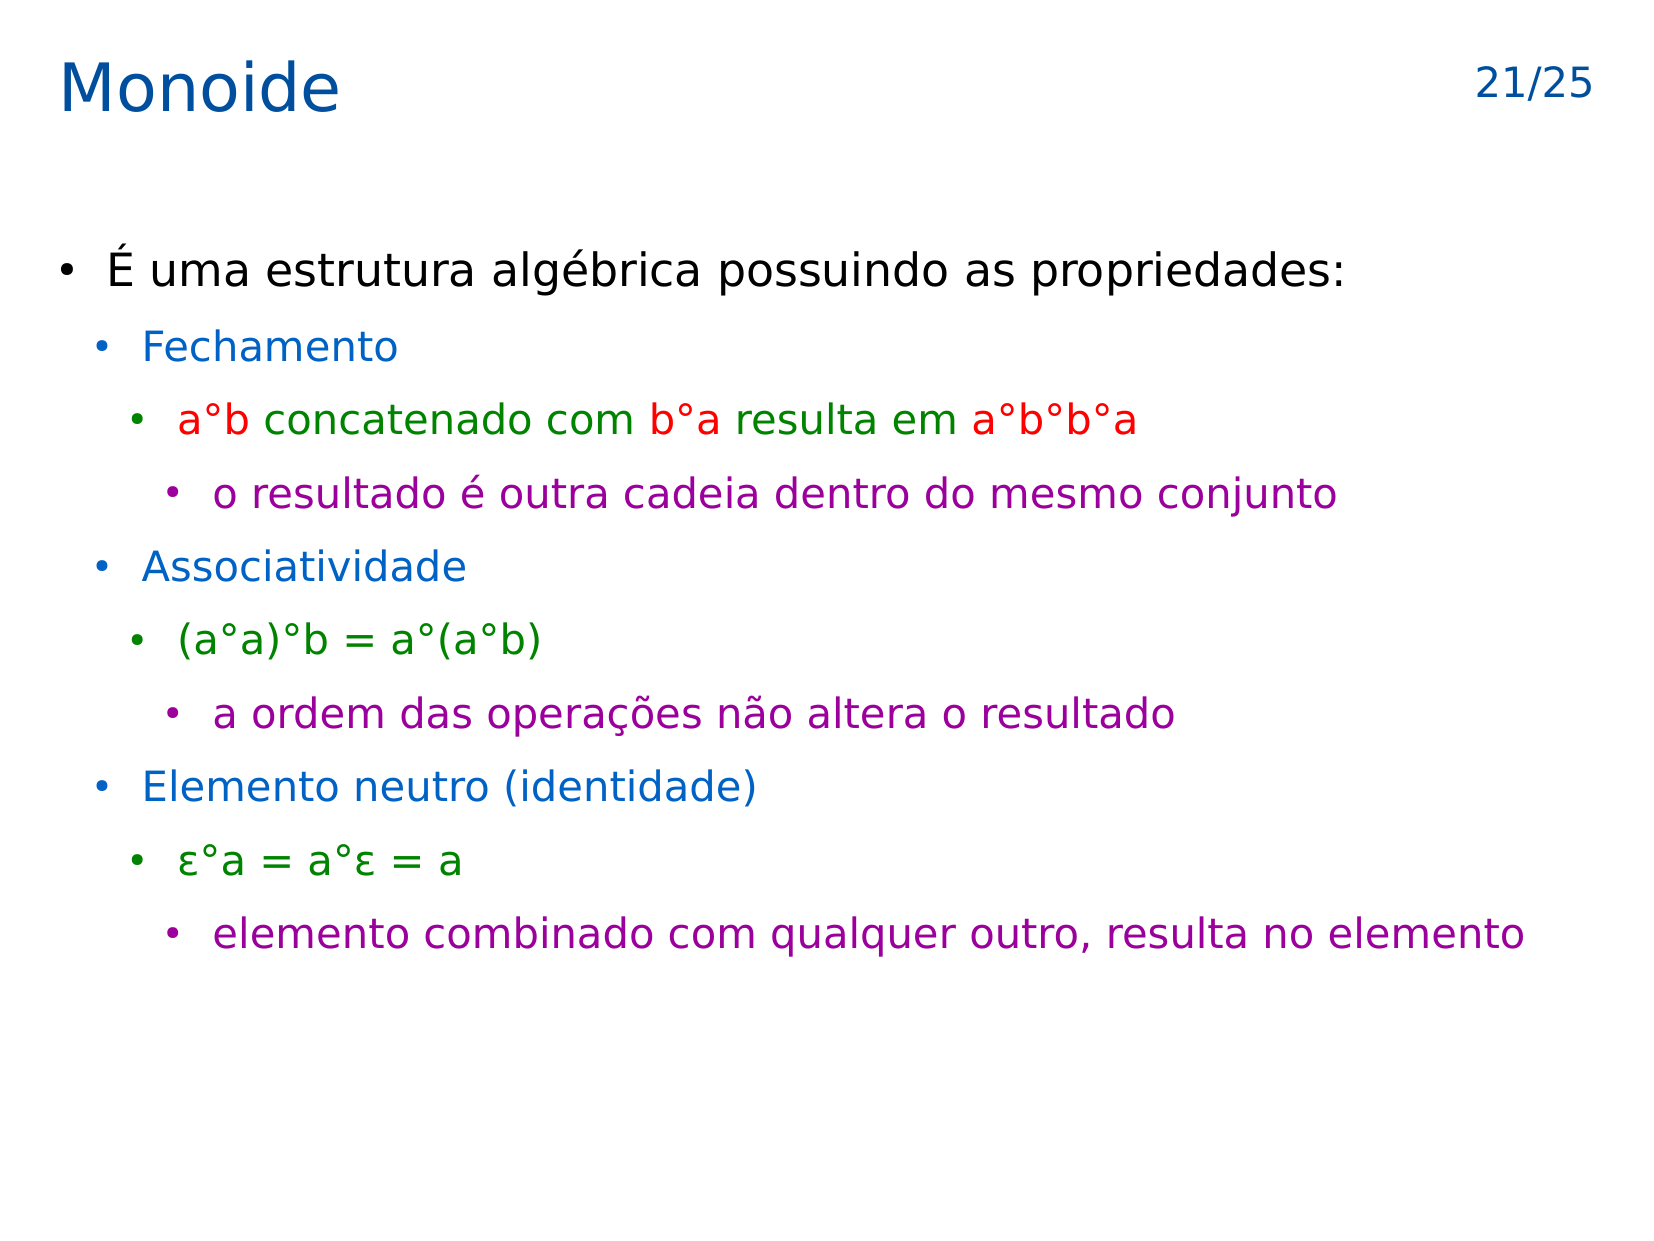

# Monoide
21
É uma estrutura algébrica possuindo as propriedades:
Fechamento
a°b concatenado com b°a resulta em a°b°b°a
o resultado é outra cadeia dentro do mesmo conjunto
Associatividade
(a°a)°b = a°(a°b)
a ordem das operações não altera o resultado
Elemento neutro (identidade)
ε°a = a°ε = a
elemento combinado com qualquer outro, resulta no elemento